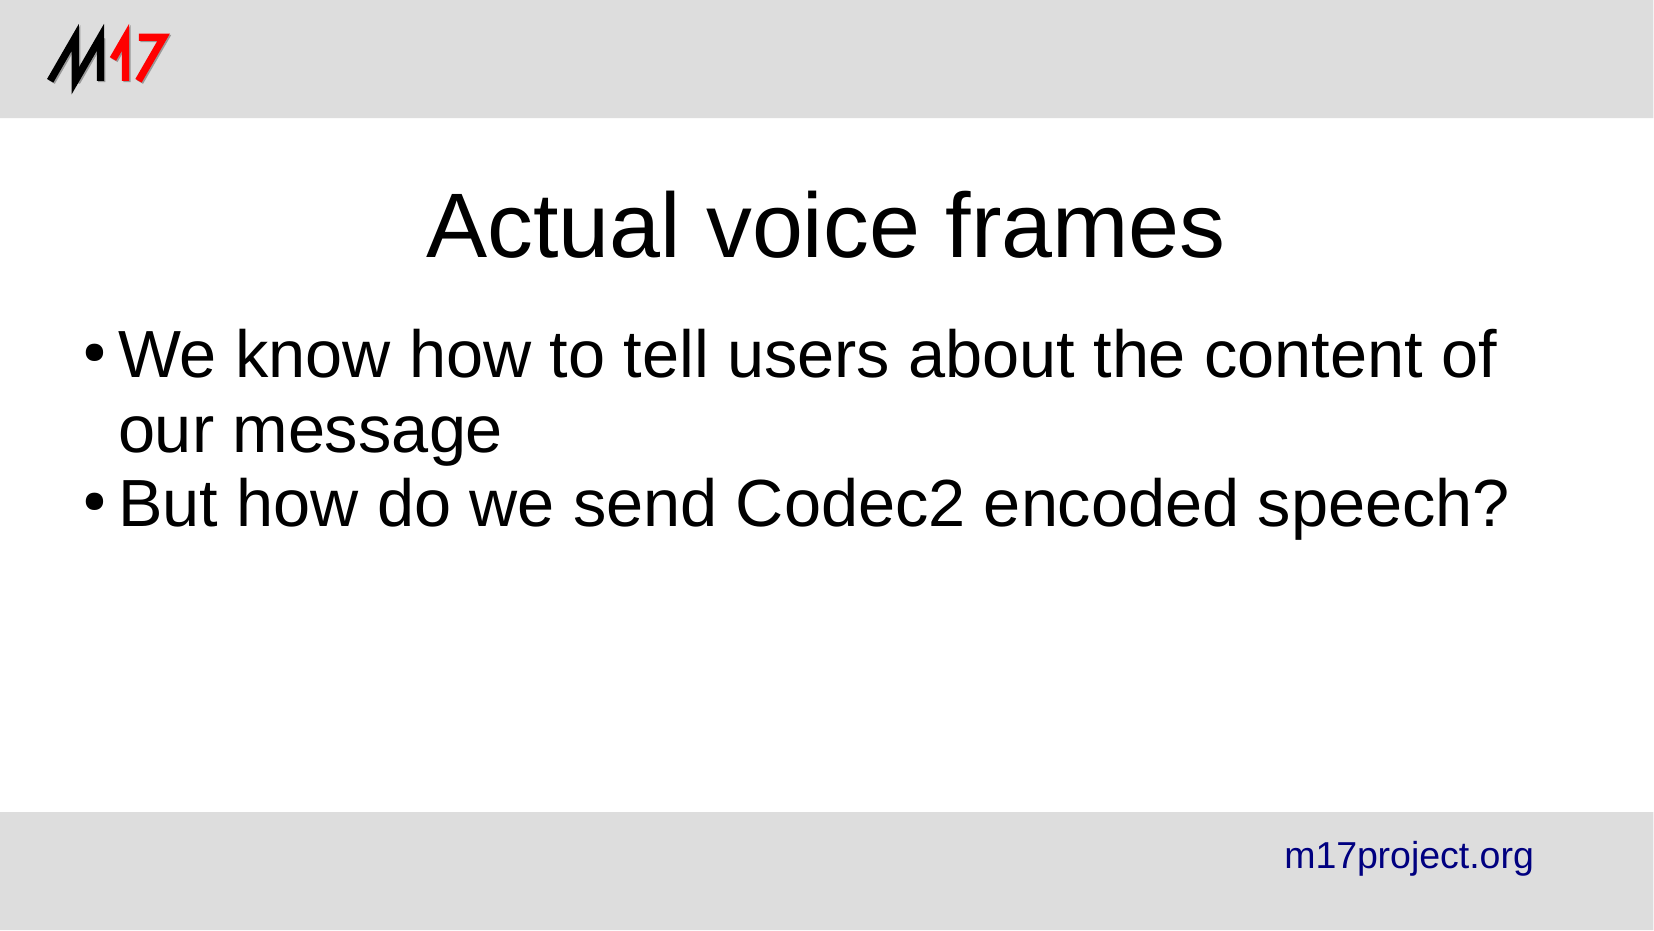

# Actual voice frames
We know how to tell users about the content of our message
But how do we send Codec2 encoded speech?
m17project.org